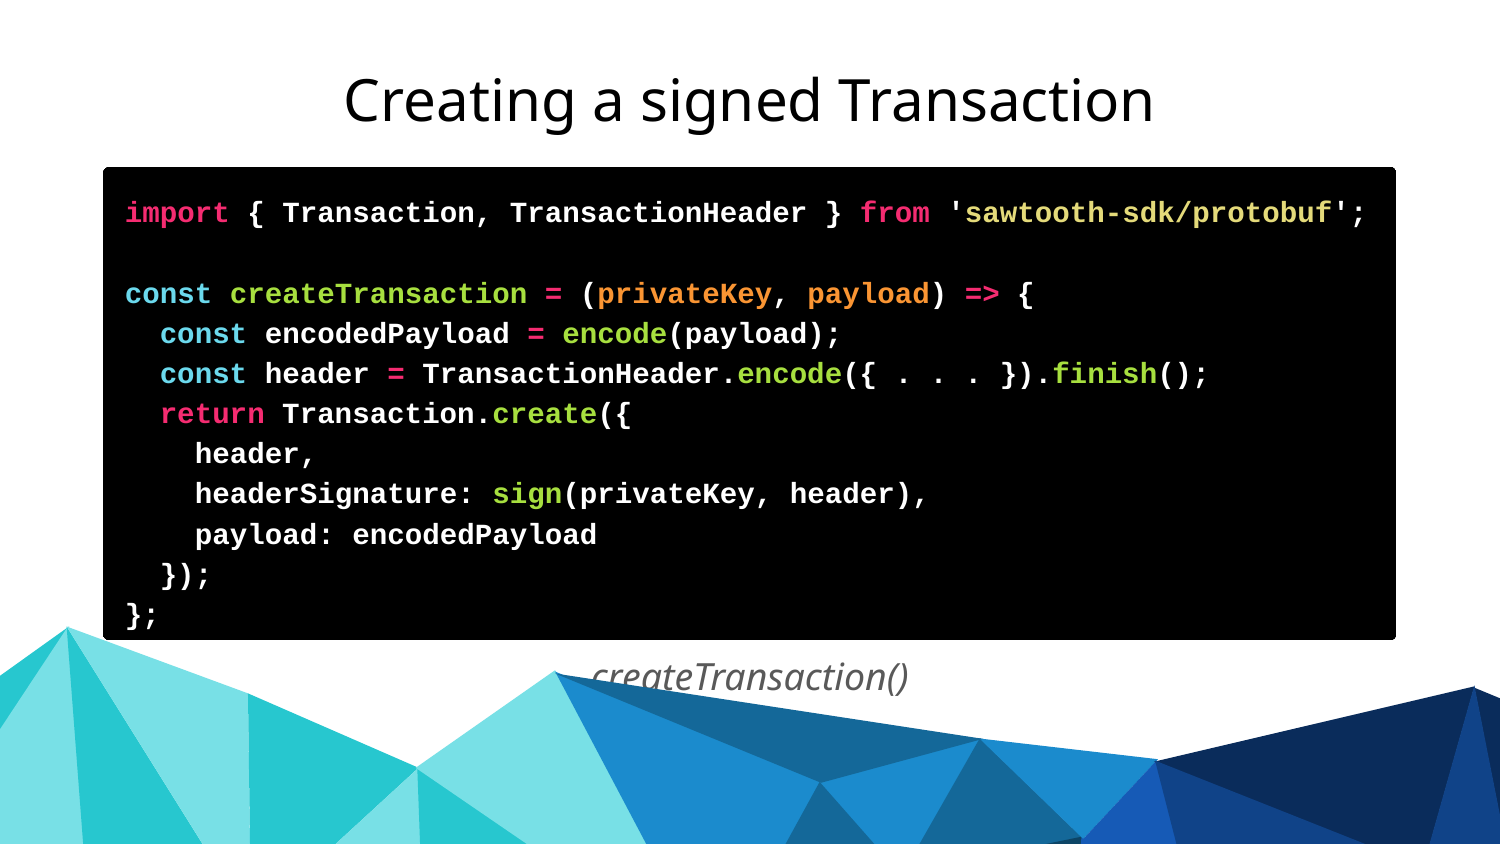

Creating a signed Transaction
const createTransaction = (privateKey, payload) => {
};
import { Transaction } from 'sawtooth-sdk';
const createTransaction = (privateKey, payload) => {
 return Transaction.create({
 header: ,
 headerSignature: ,
 payload:
 });
};
import { Transaction } from 'sawtooth-sdk/protobuf';
const createTransaction = (privateKey, payload) => {
 return Transaction.create({
 header: ,
 headerSignature: ,
 payload:
 });
};
import { Transaction } from 'sawtooth-sdk/protobuf';
const createTransaction = (privateKey, payload) => {
 const encodedPayload = encode(payload);
 return Transaction.create({
 header: ,
 headerSignature: ,
 payload: encodedPayload
 });
};
import { Transaction, TransactionHeader } from 'sawtooth-sdk/protobuf';
const createTransaction = (privateKey, payload) => {
 const encodedPayload = encode(payload);
 const header = TransactionHeader.encode( ).finish();
 return Transaction.create({
 header: header,
 headerSignature: ,
 payload: encodedPayload
 });
};
import { Transaction, TransactionHeader } from 'sawtooth-sdk/protobuf';
const createTransaction = (privateKey, payload) => {
 const encodedPayload = encode(payload);
 const header = TransactionHeader.encode({ . . . }).finish();
 return Transaction.create({
 header: header,
 headerSignature: ,
 payload: encodedPayload
 });
};
import { Transaction, TransactionHeader } from 'sawtooth-sdk/protobuf';
const createTransaction = (privateKey, payload) => {
 const encodedPayload = encode(payload);
 const header = TransactionHeader.encode({ . . . }).finish();
 return Transaction.create({
 header: header,
 headerSignature: sign(privateKey, header),
 payload: encodedPayload
 });
};
import { Transaction, TransactionHeader } from 'sawtooth-sdk/protobuf';
const createTransaction = (privateKey, payload) => {
 const encodedPayload = encode(payload);
 const header = TransactionHeader.encode({ . . . }).finish();
 return Transaction.create({
 header,
 headerSignature: sign(privateKey, header),
 payload: encodedPayload
 });
};
# createTransaction()